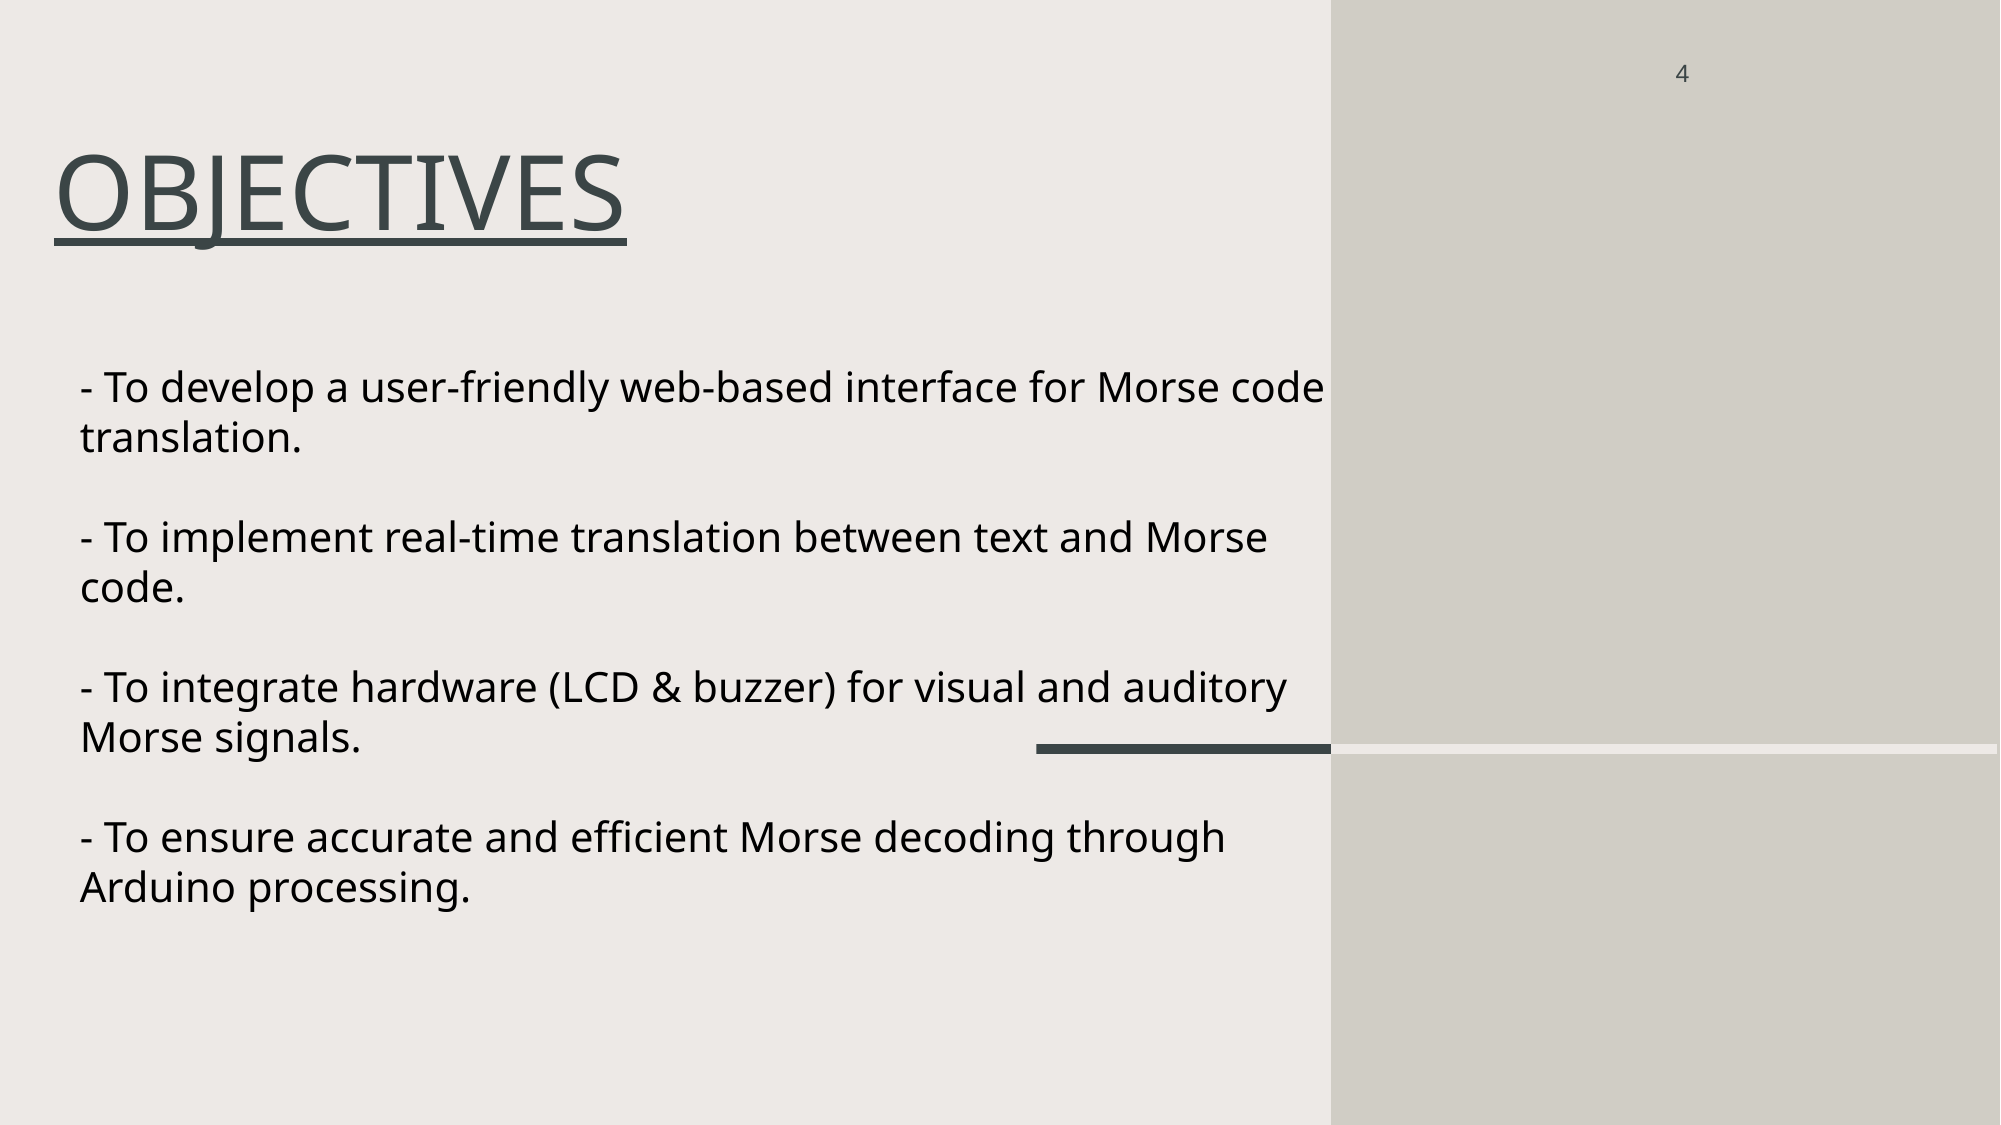

# Objectives
- To develop a user-friendly web-based interface for Morse code translation.
- To implement real-time translation between text and Morse code.
- To integrate hardware (LCD & buzzer) for visual and auditory Morse signals.
- To ensure accurate and efficient Morse decoding through Arduino processing.